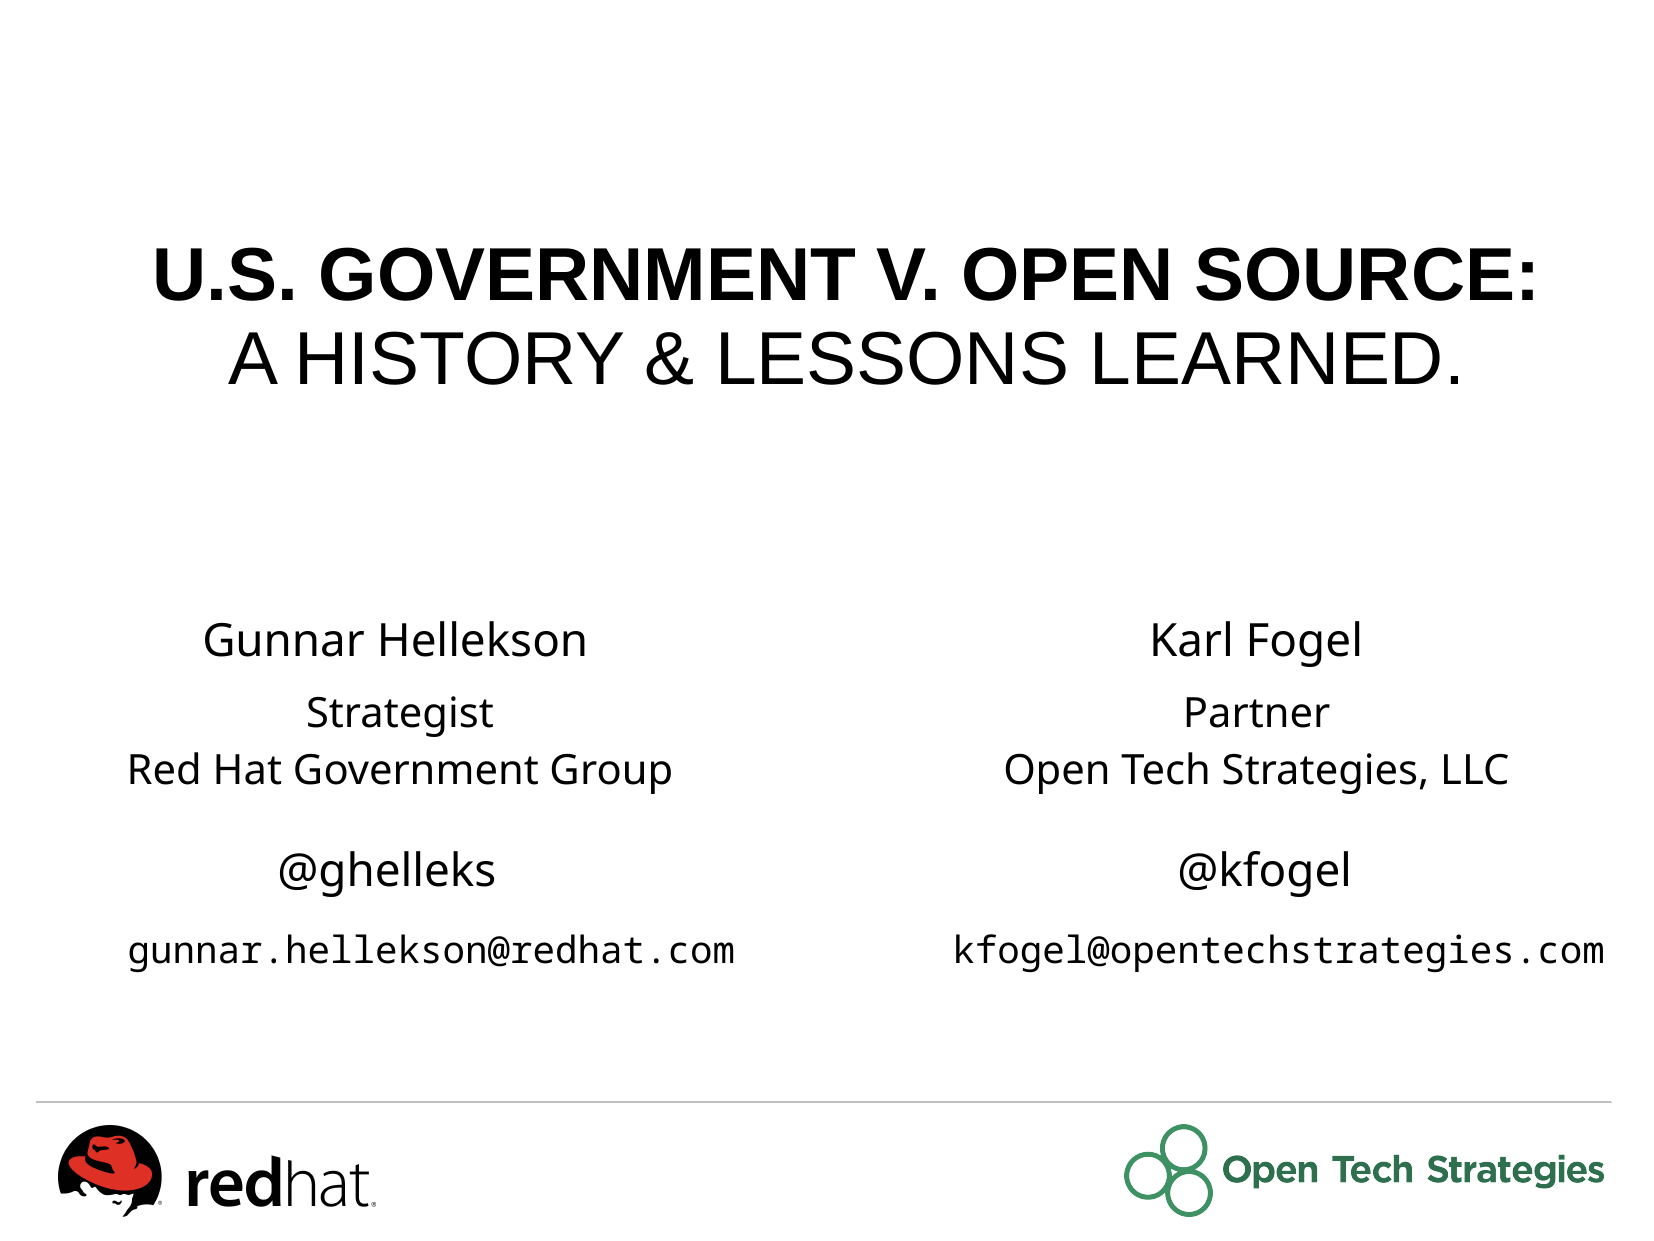

U.S. GOVERNMENT V. OPEN SOURCE:
A HISTORY & LESSONS LEARNED.
Gunnar Hellekson
Karl Fogel
Strategist
Red Hat Government Group
Partner
Open Tech Strategies, LLC
@ghelleks
@kfogel
gunnar.hellekson@redhat.com
kfogel@opentechstrategies.com